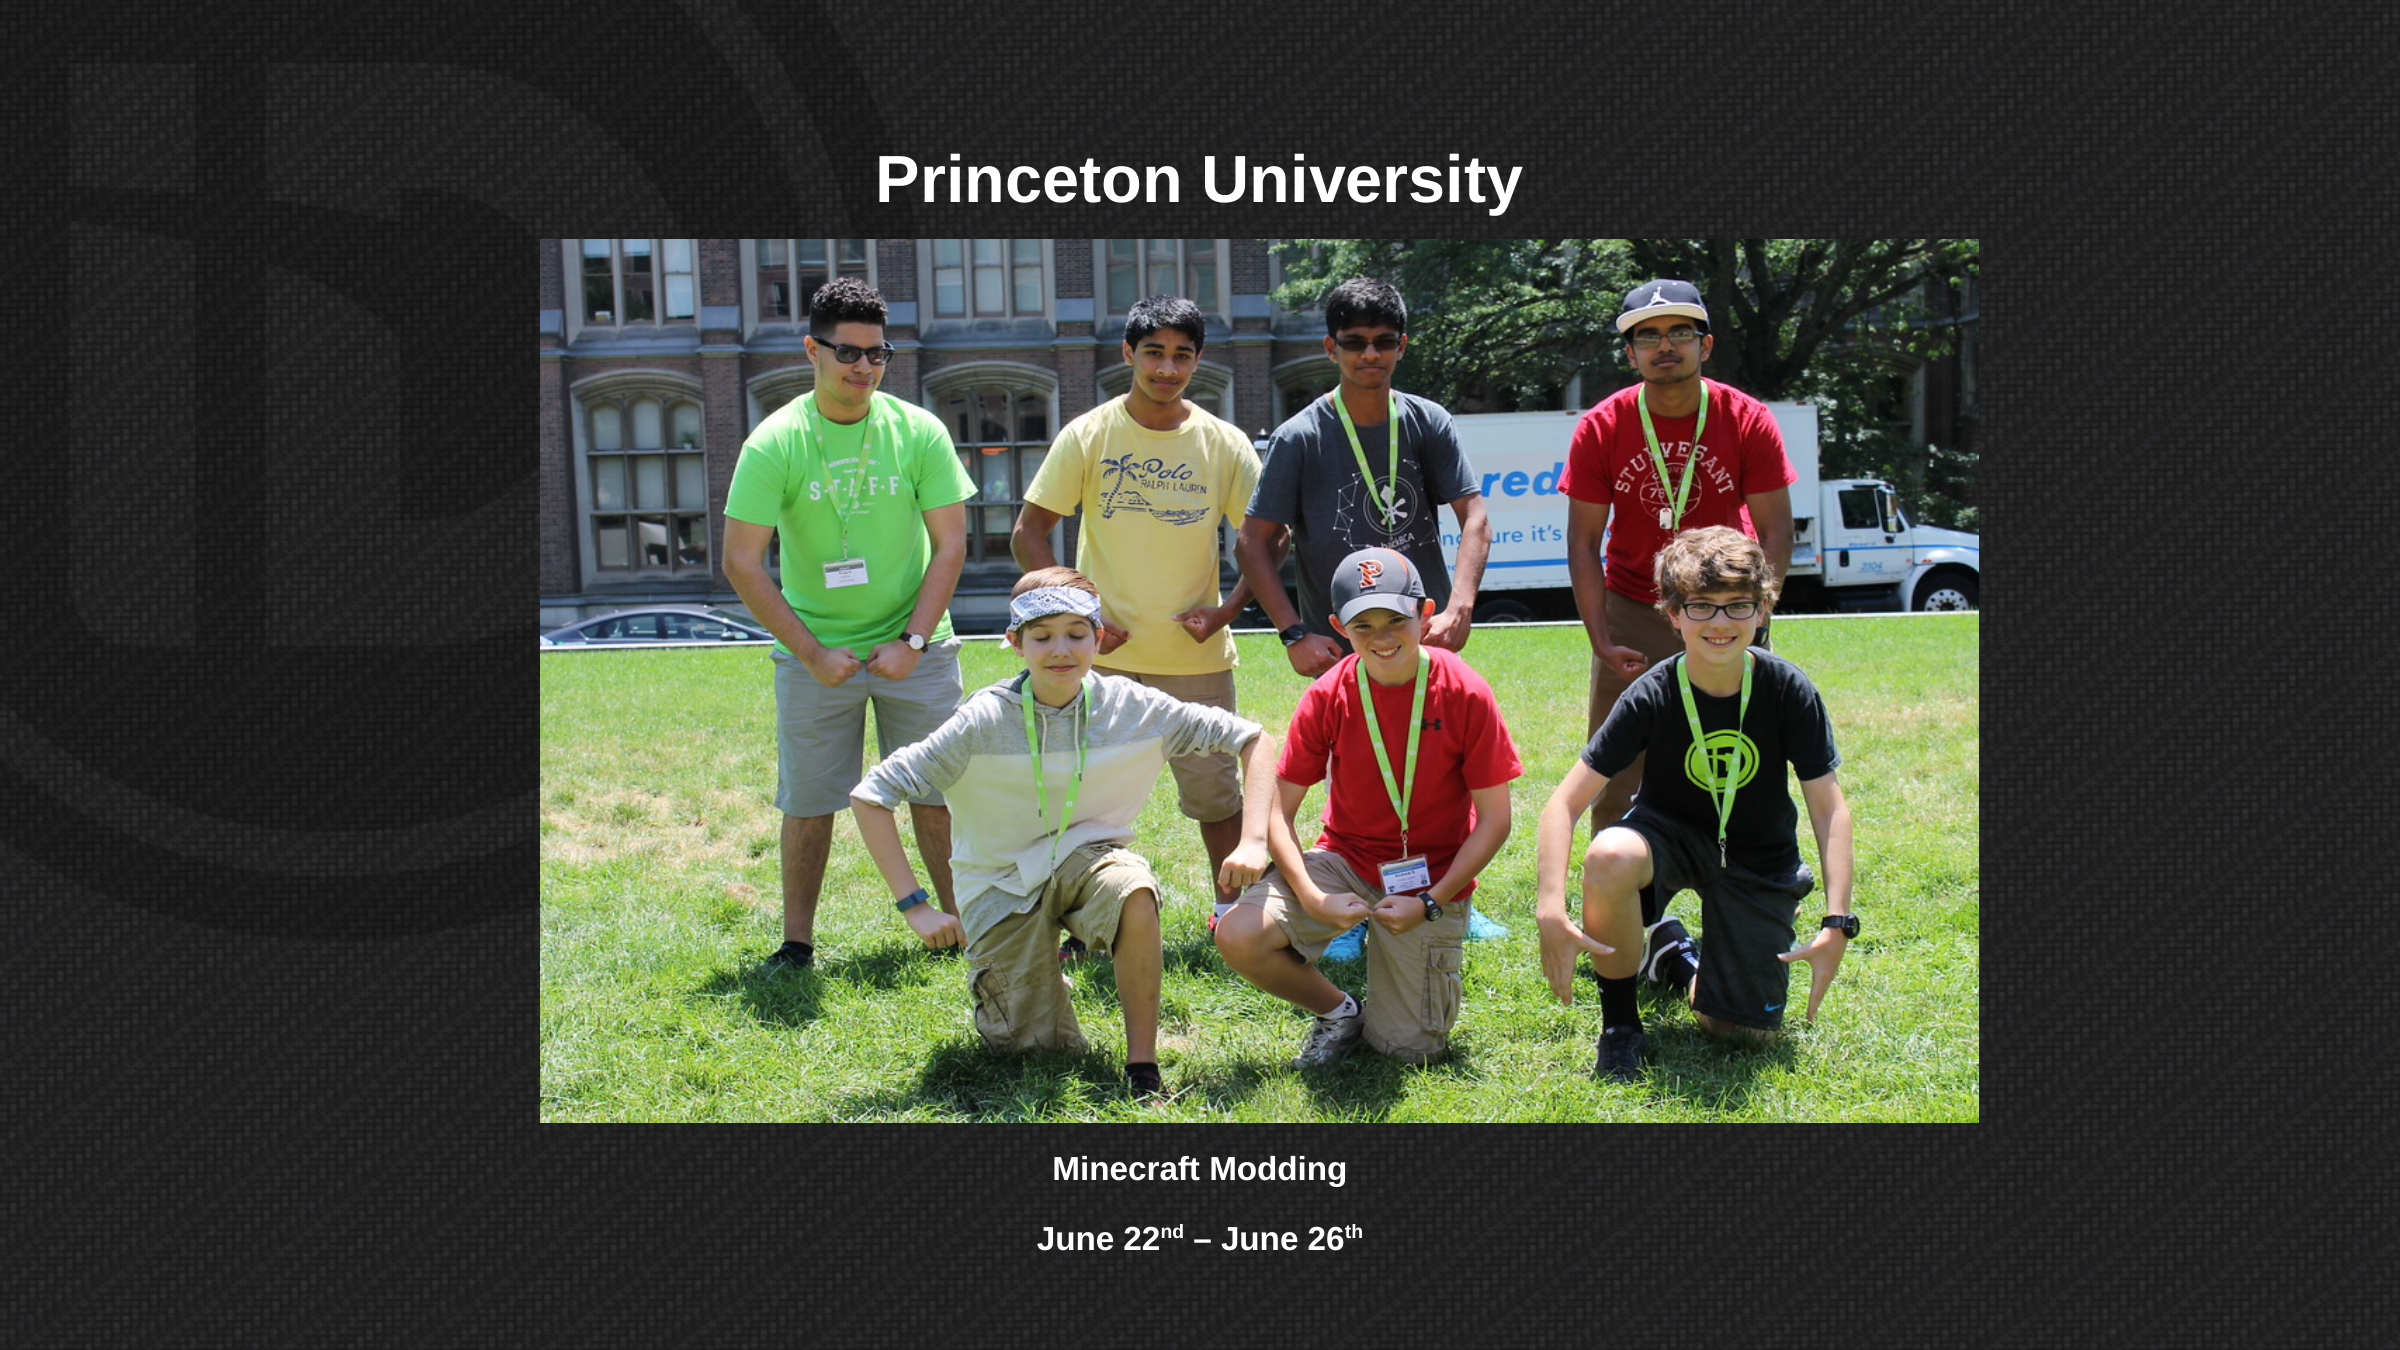

# Princeton University
Minecraft Modding
June 22nd – June 26th